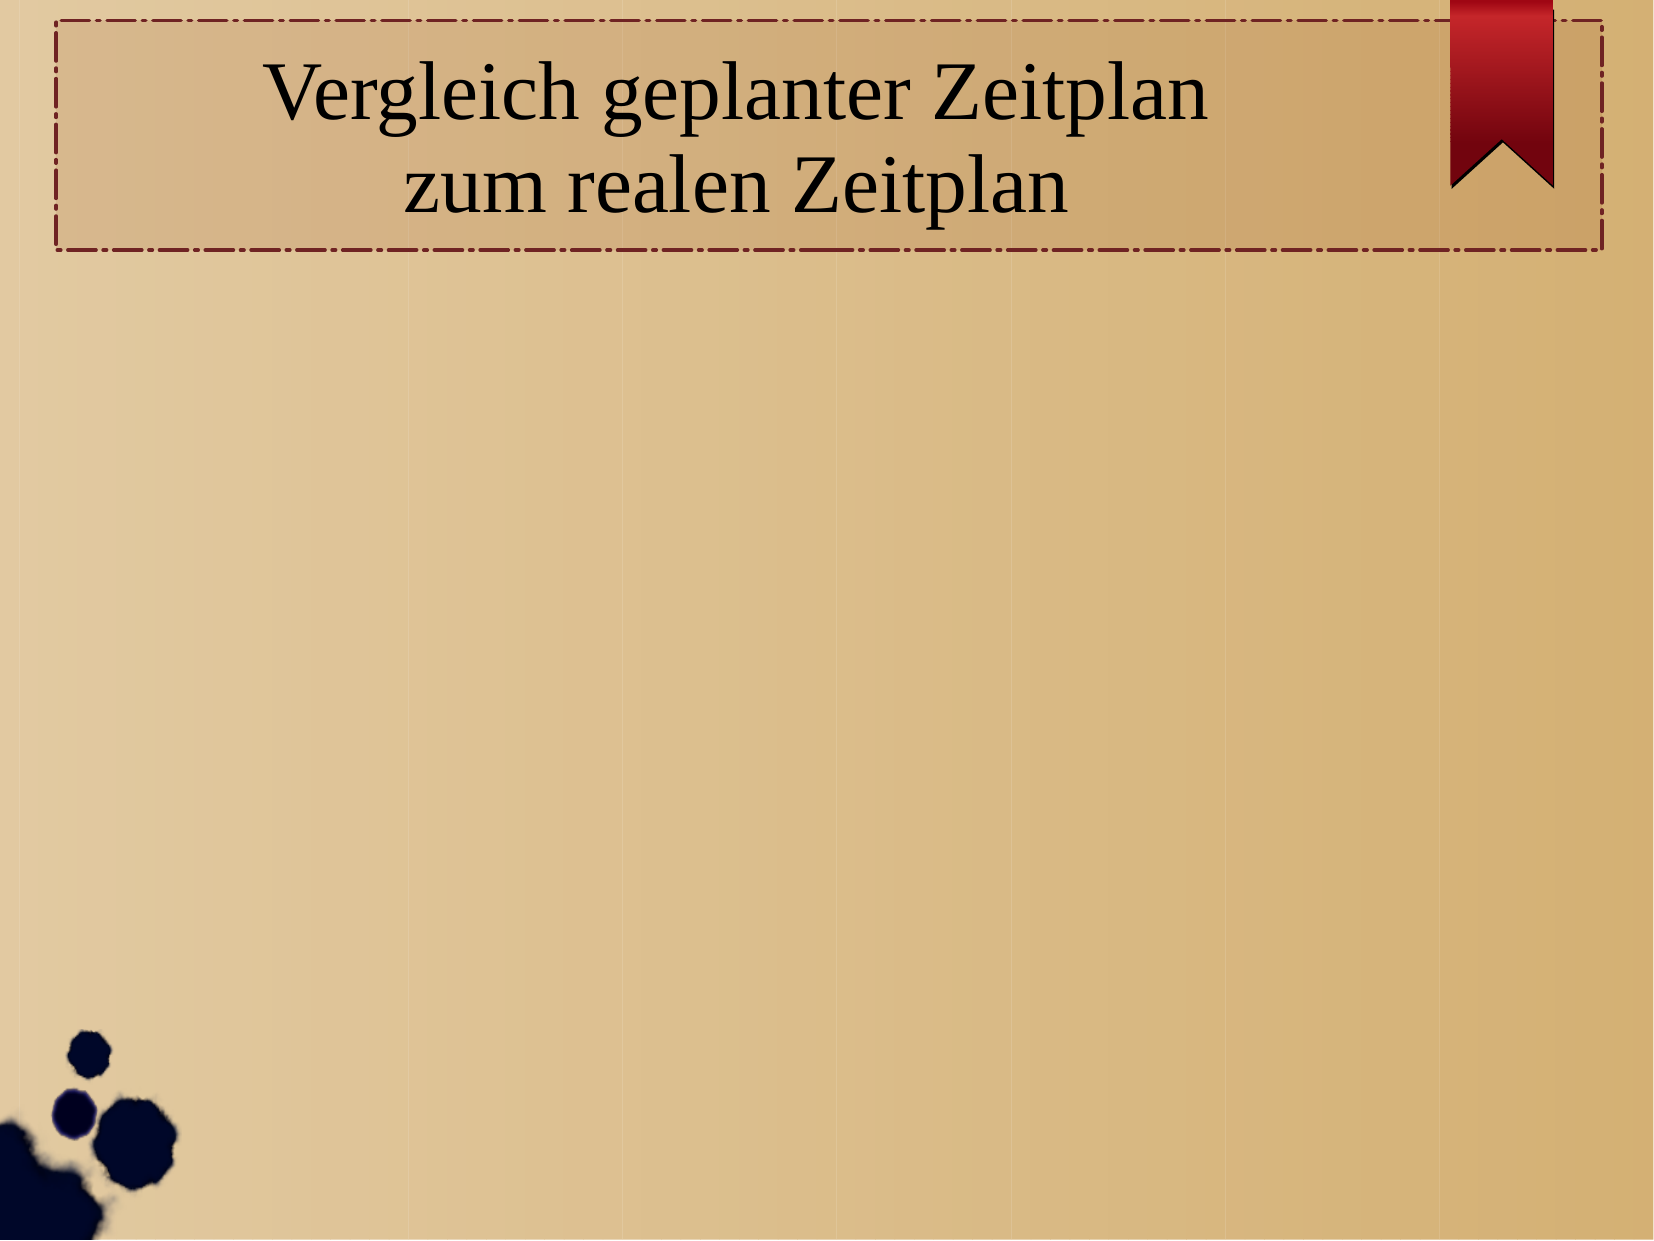

# Vergleich geplanter Zeitplan zum realen Zeitplan